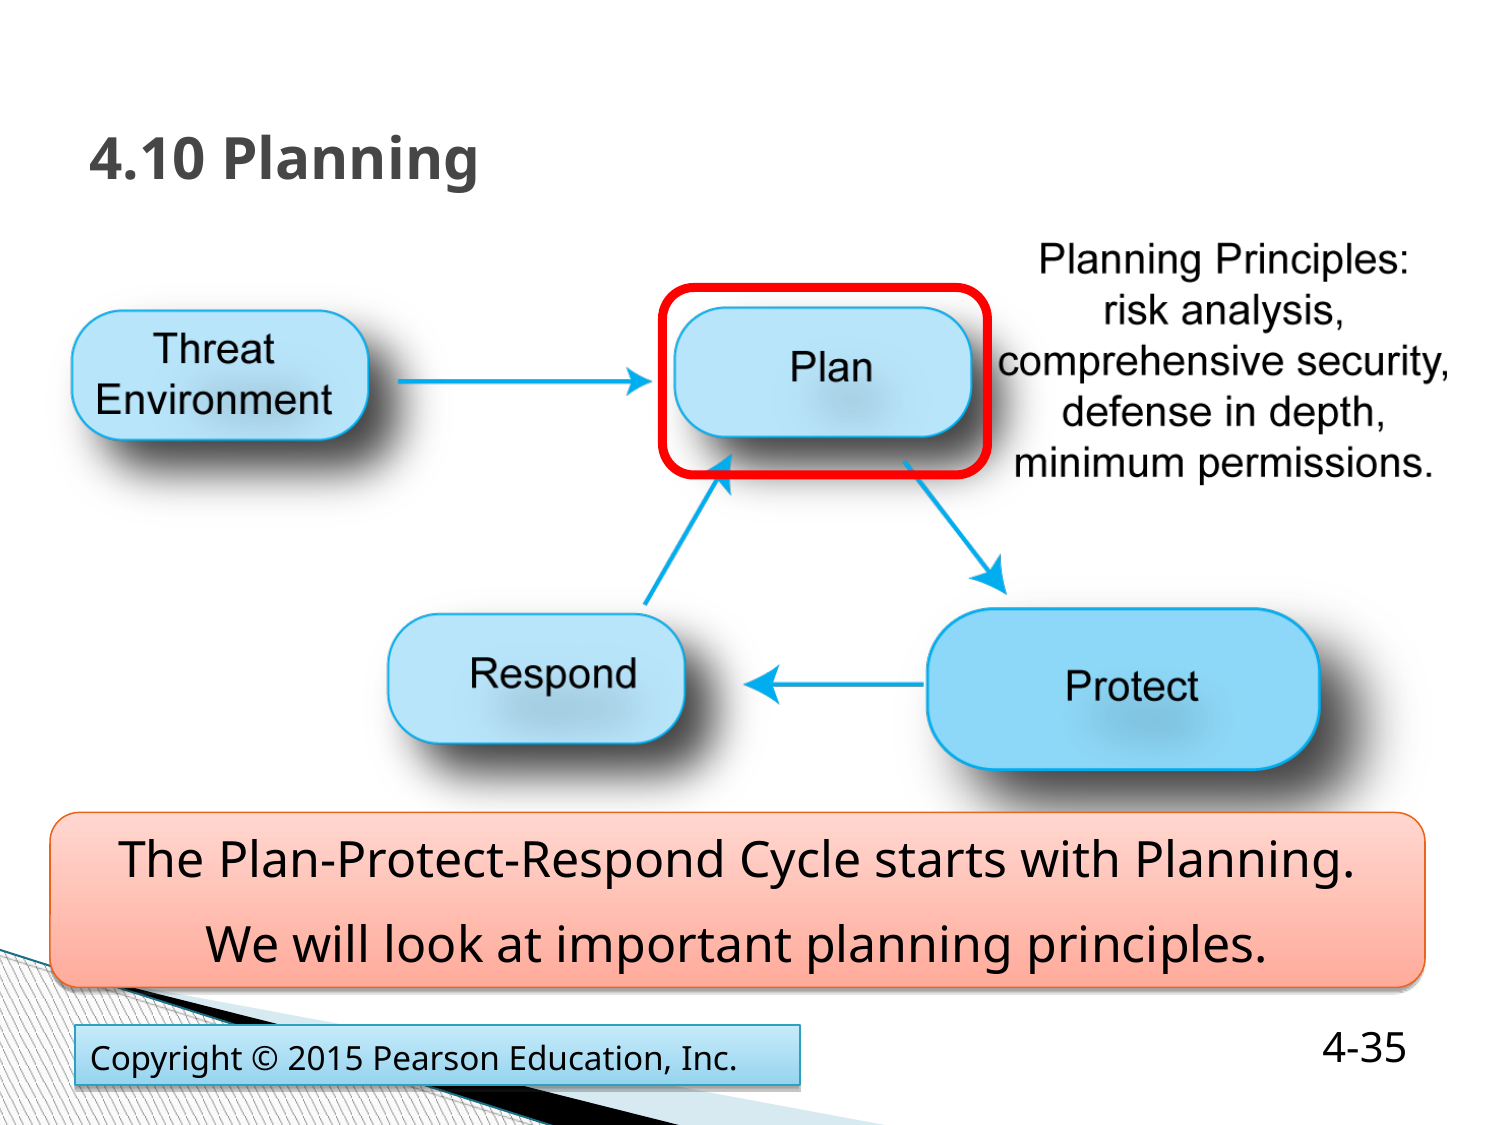

# 4.10 Planning
The Plan-Protect-Respond Cycle starts with Planning.
We will look at important planning principles.
Copyright © 2015 Pearson Education, Inc.